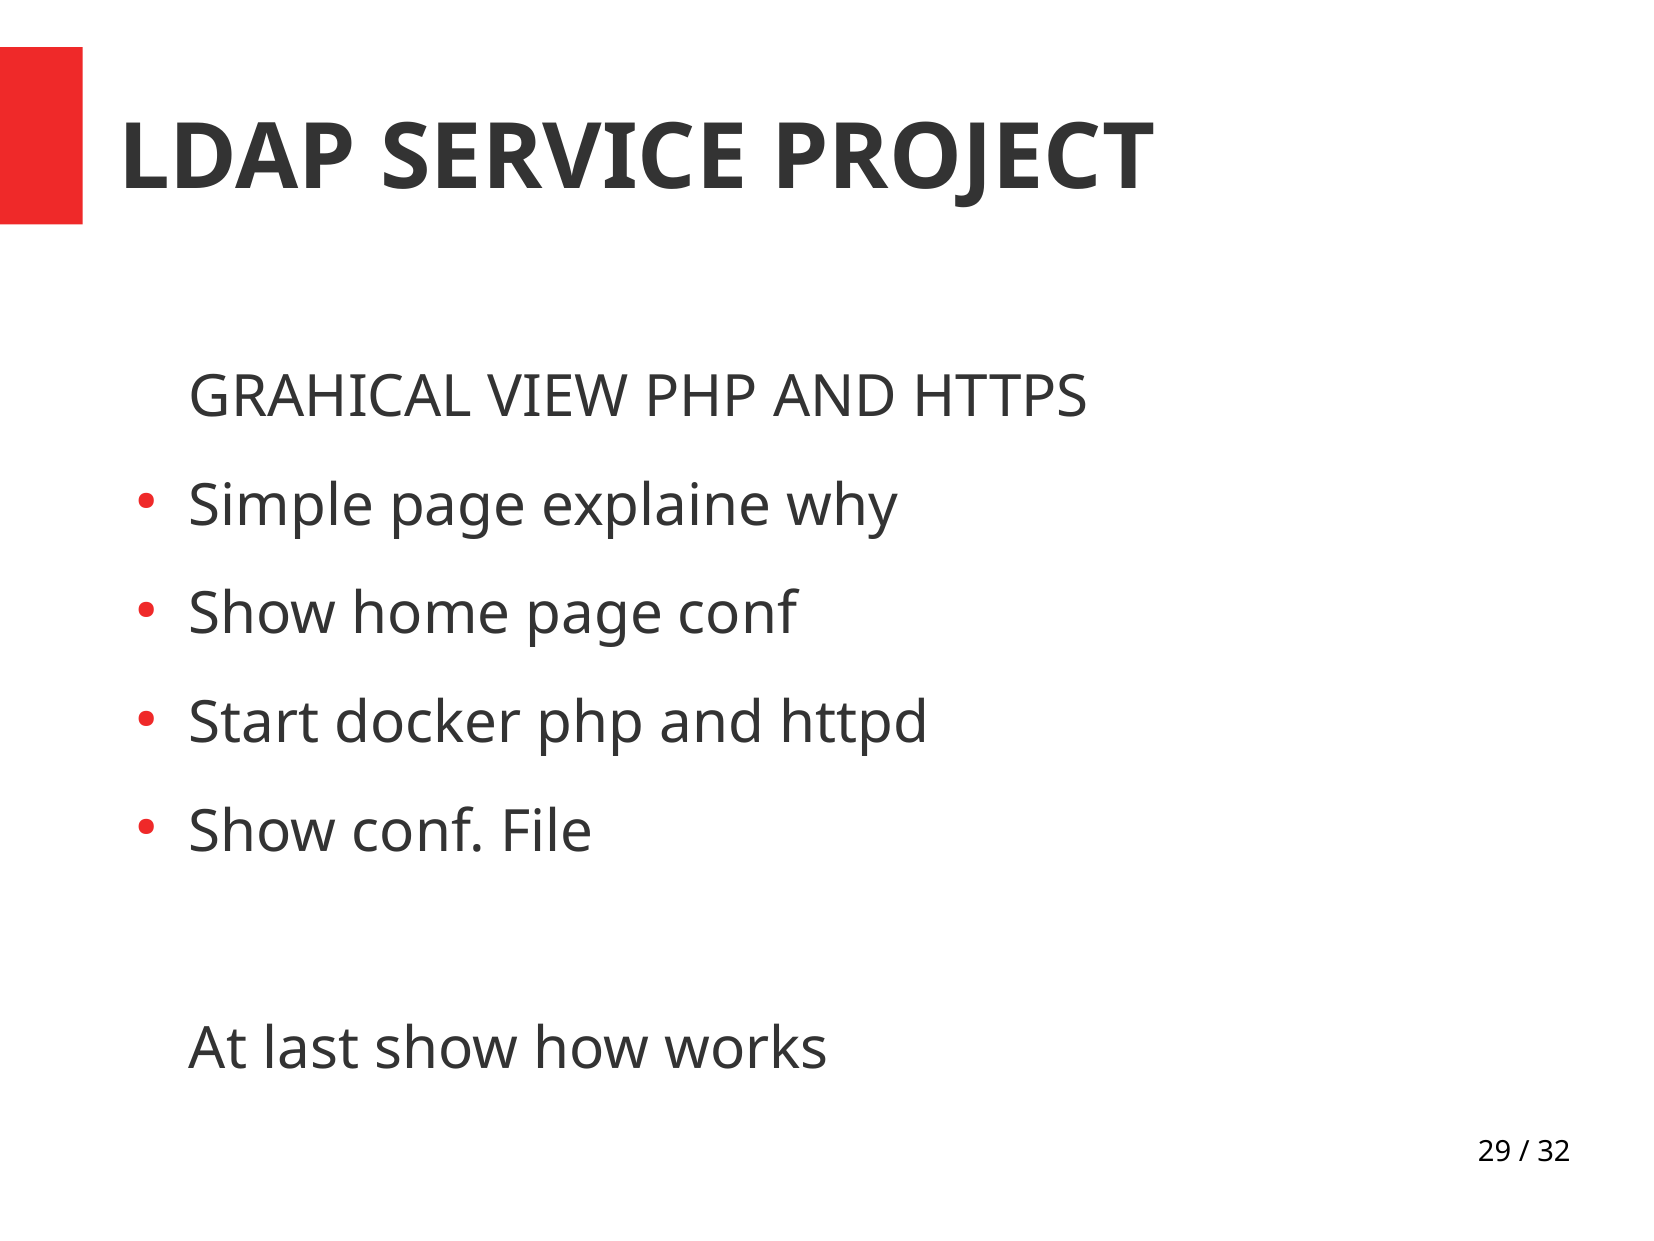

# LDAP SERVICE PROJECT
GRAHICAL VIEW PHP AND HTTPS
Simple page explaine why
Show home page conf
Start docker php and httpd
Show conf. File
At last show how works
29